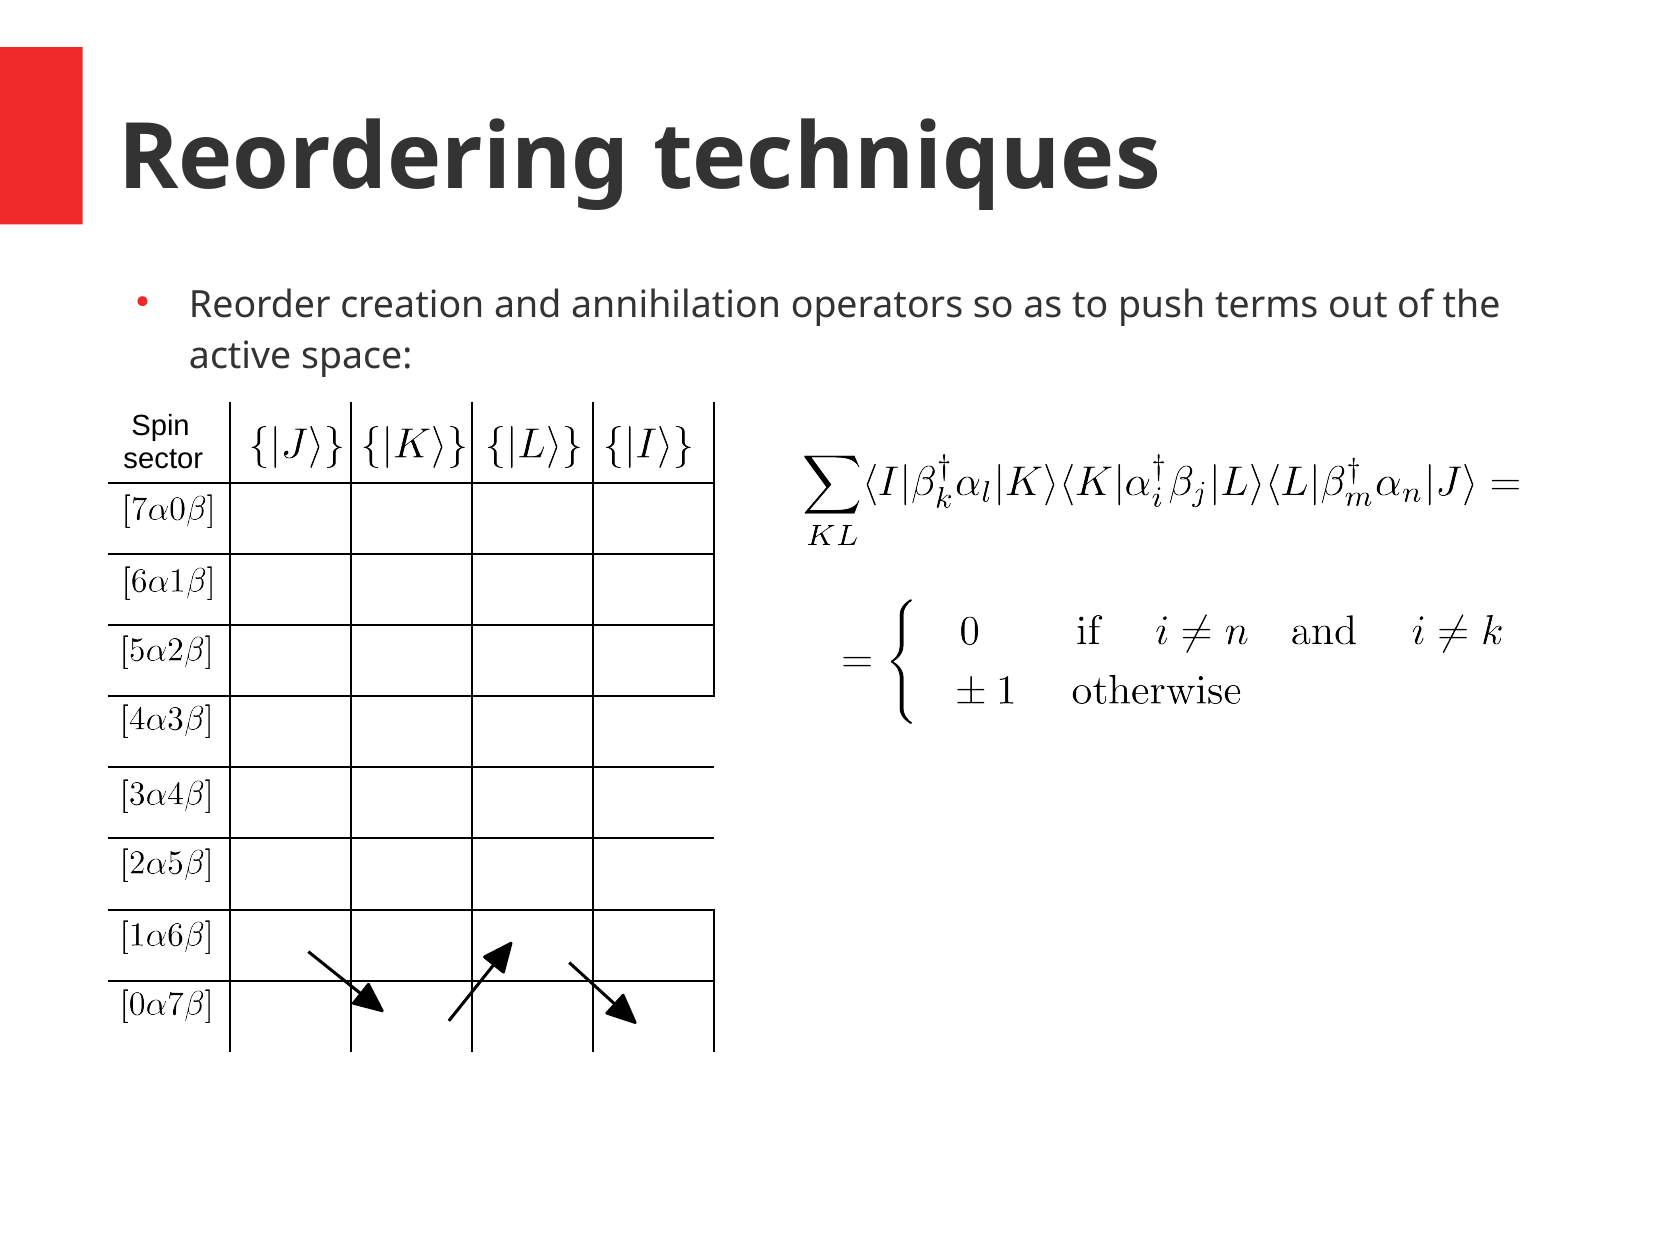

# Reordering techniques
Reorder creation and annihilation operators so as to push terms out of the active space:
| Spin sector | | | | |
| --- | --- | --- | --- | --- |
| | | | | |
| | | | | |
| | | | | |
| | | | | |
| | | | | |
| | | | | |
| | | | | |
| | | | | |